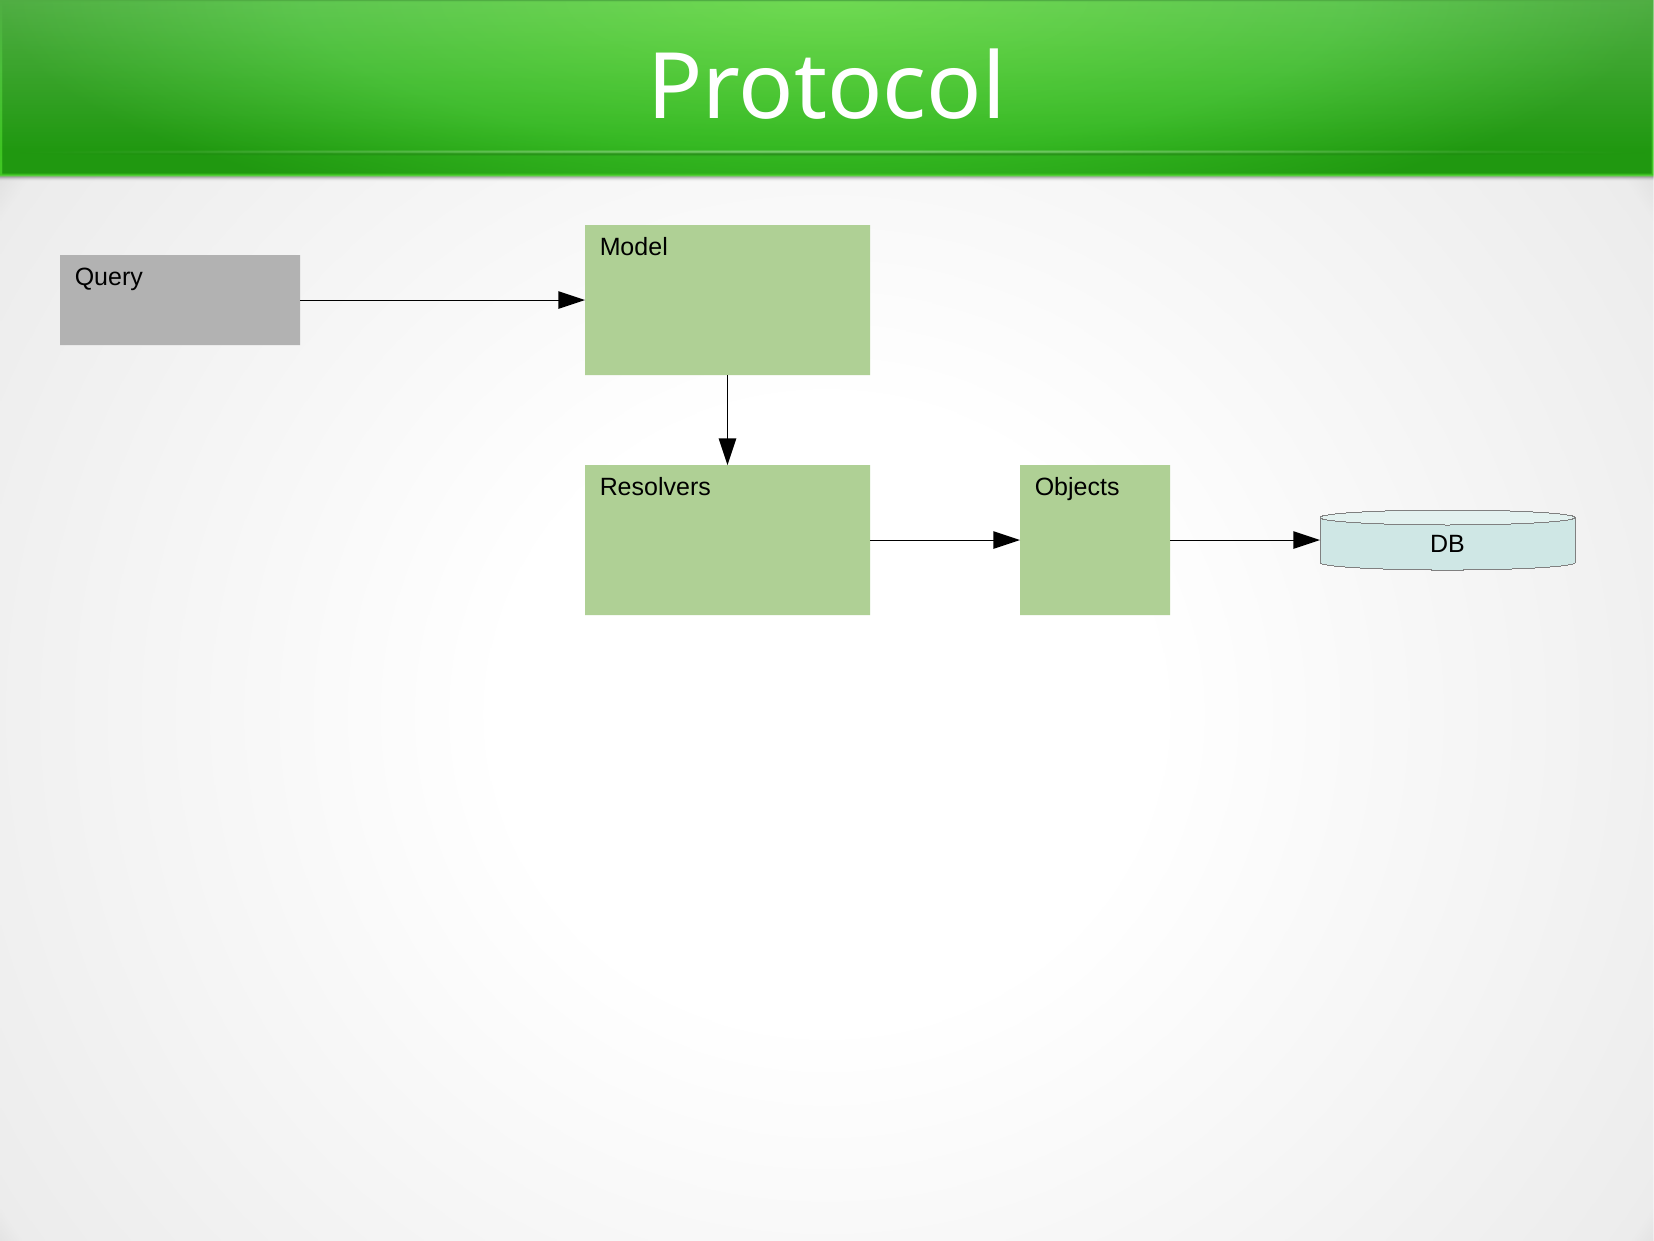

# Protocol
Model
Query
Resolvers
Objects
DB